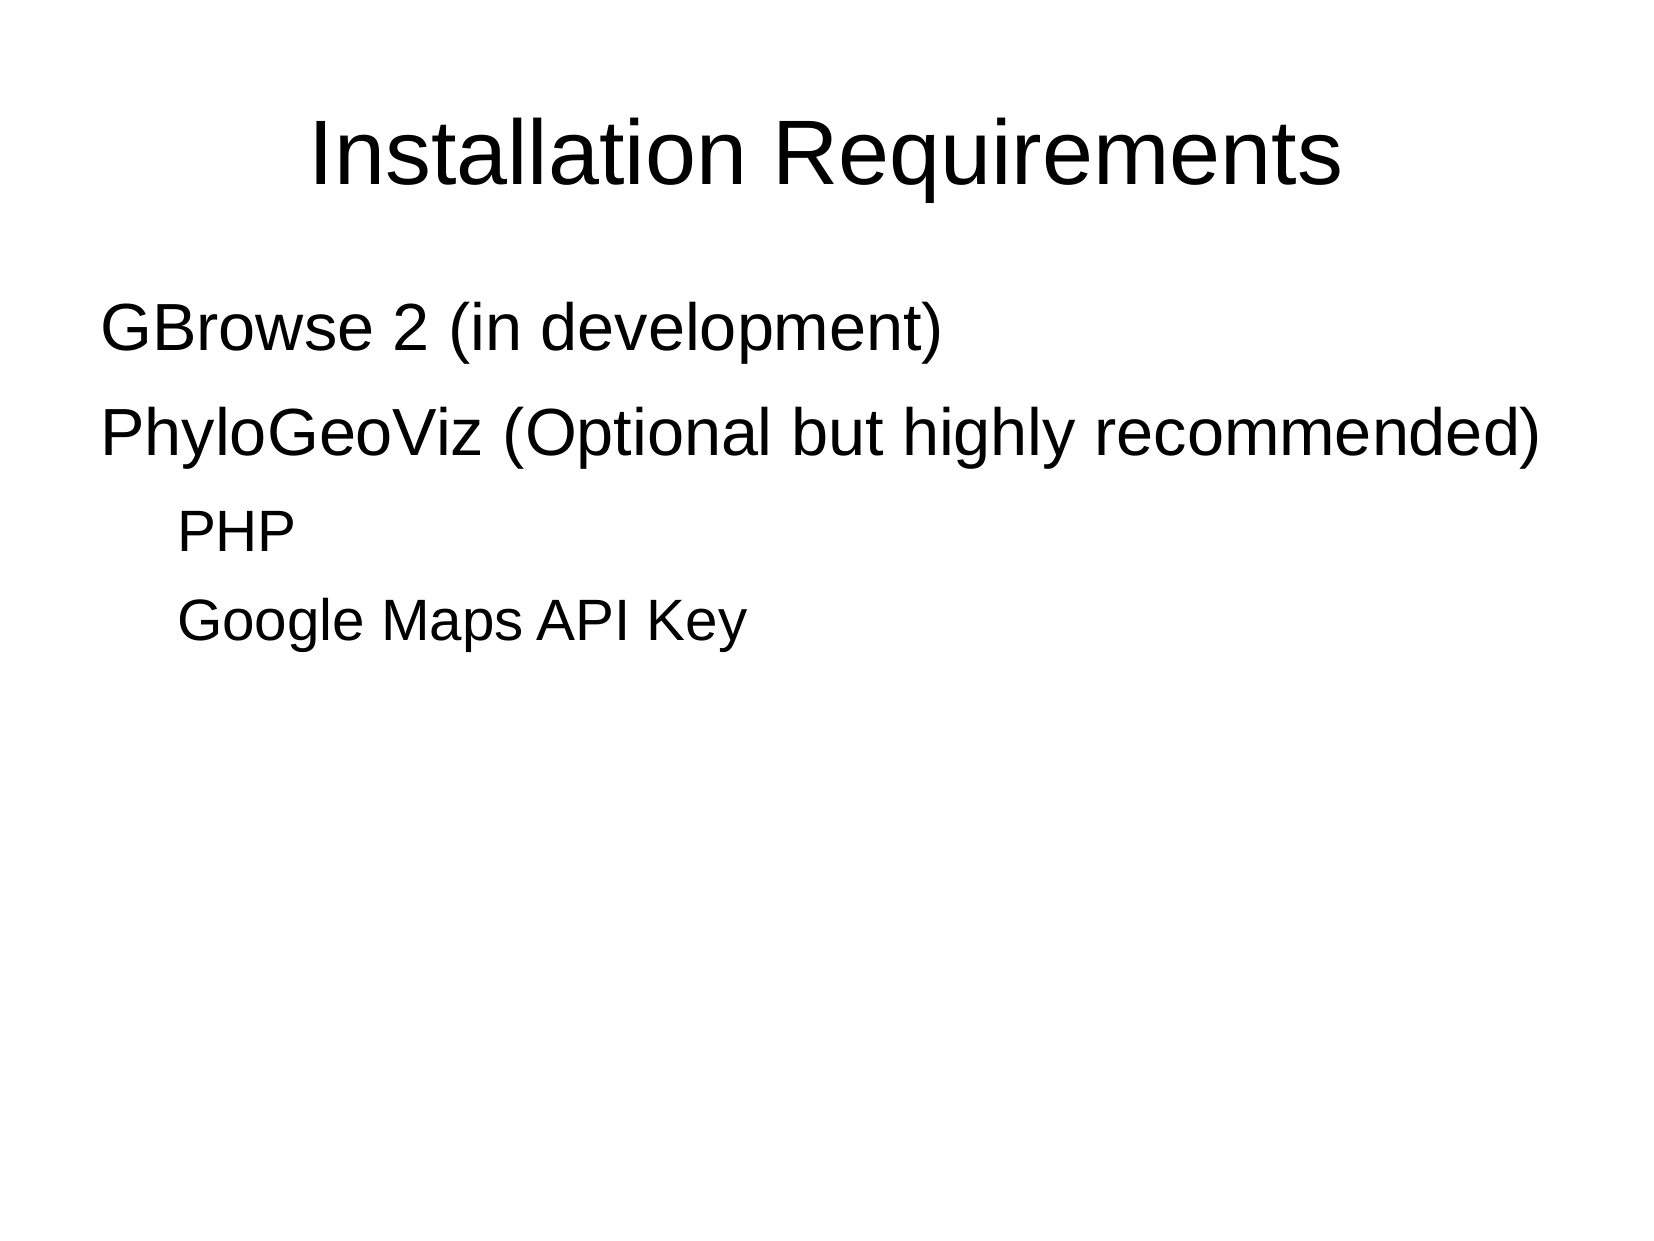

# Installation Requirements
GBrowse 2 (in development)
PhyloGeoViz (Optional but highly recommended)
PHP
Google Maps API Key